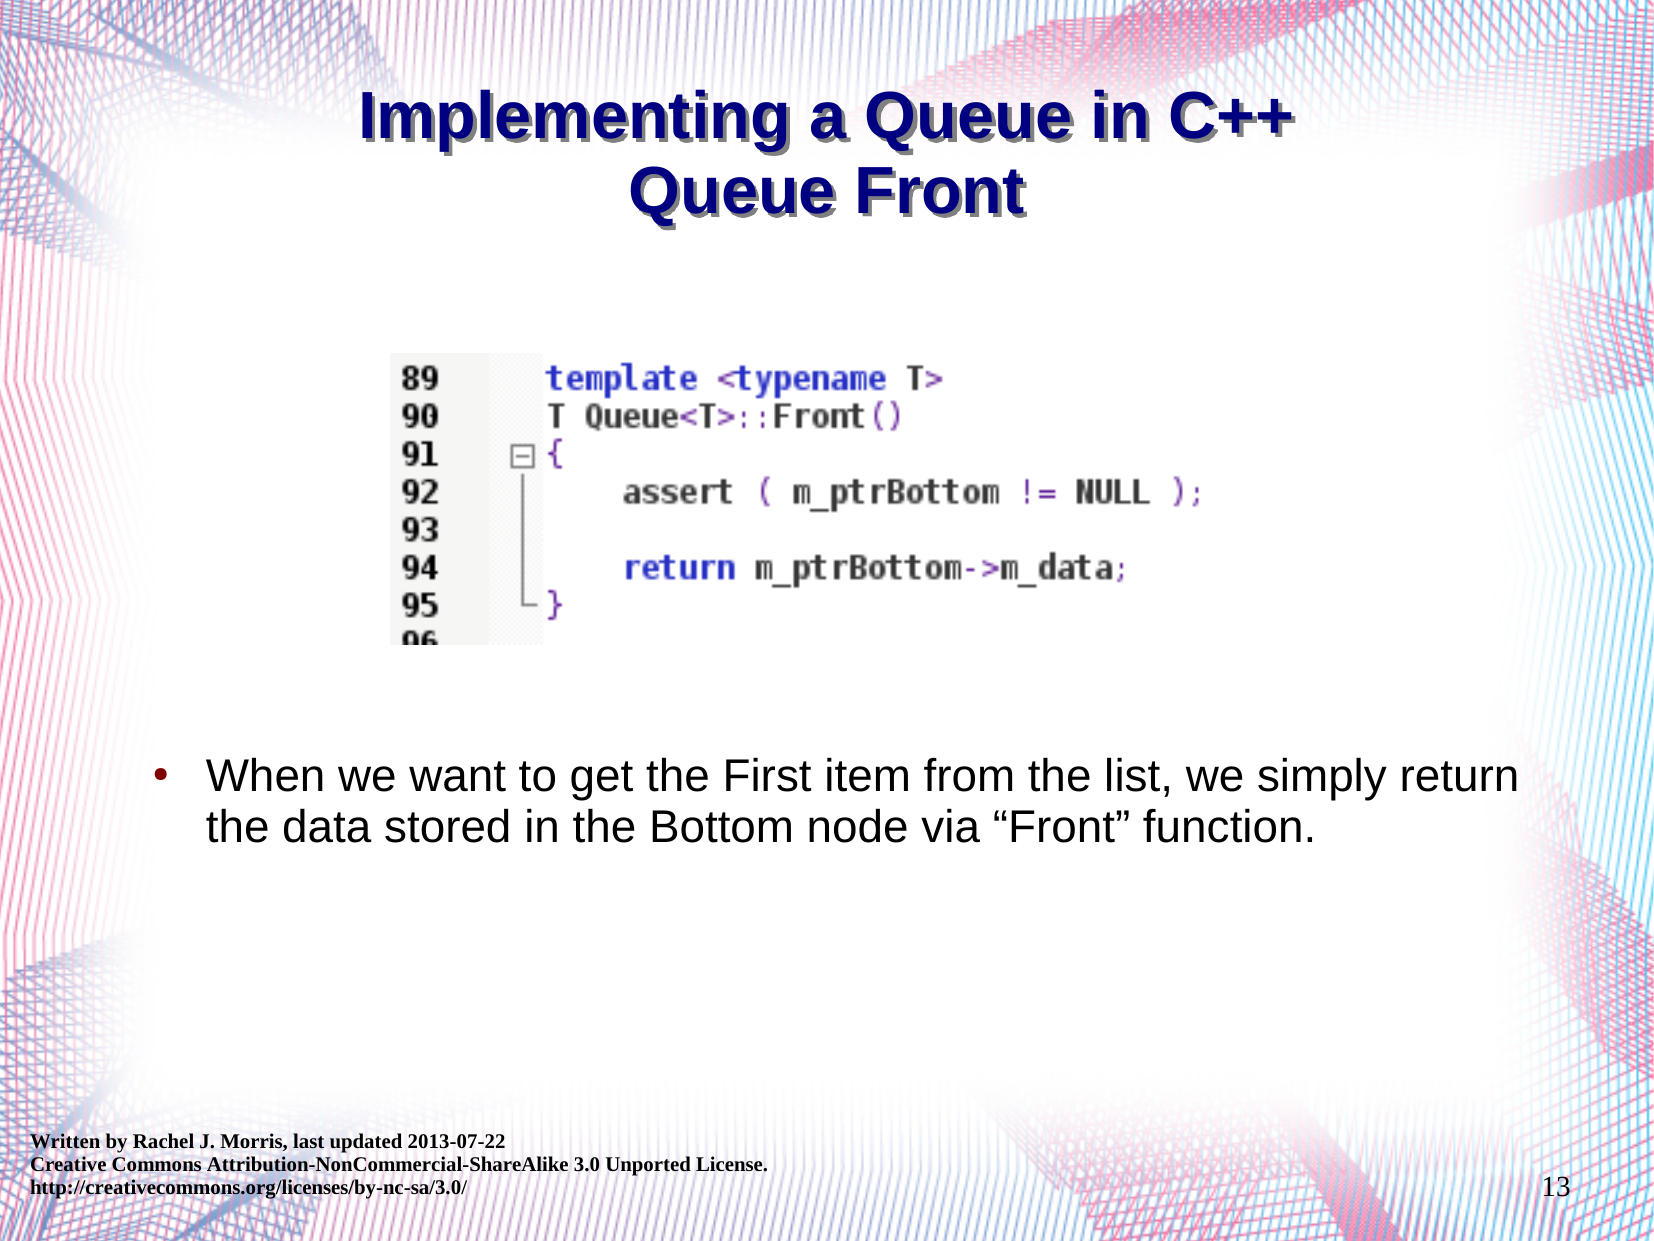

# Implementing a Queue in C++ Queue Front
When we want to get the First item from the list, we simply return the data stored in the Bottom node via “Front” function.
13